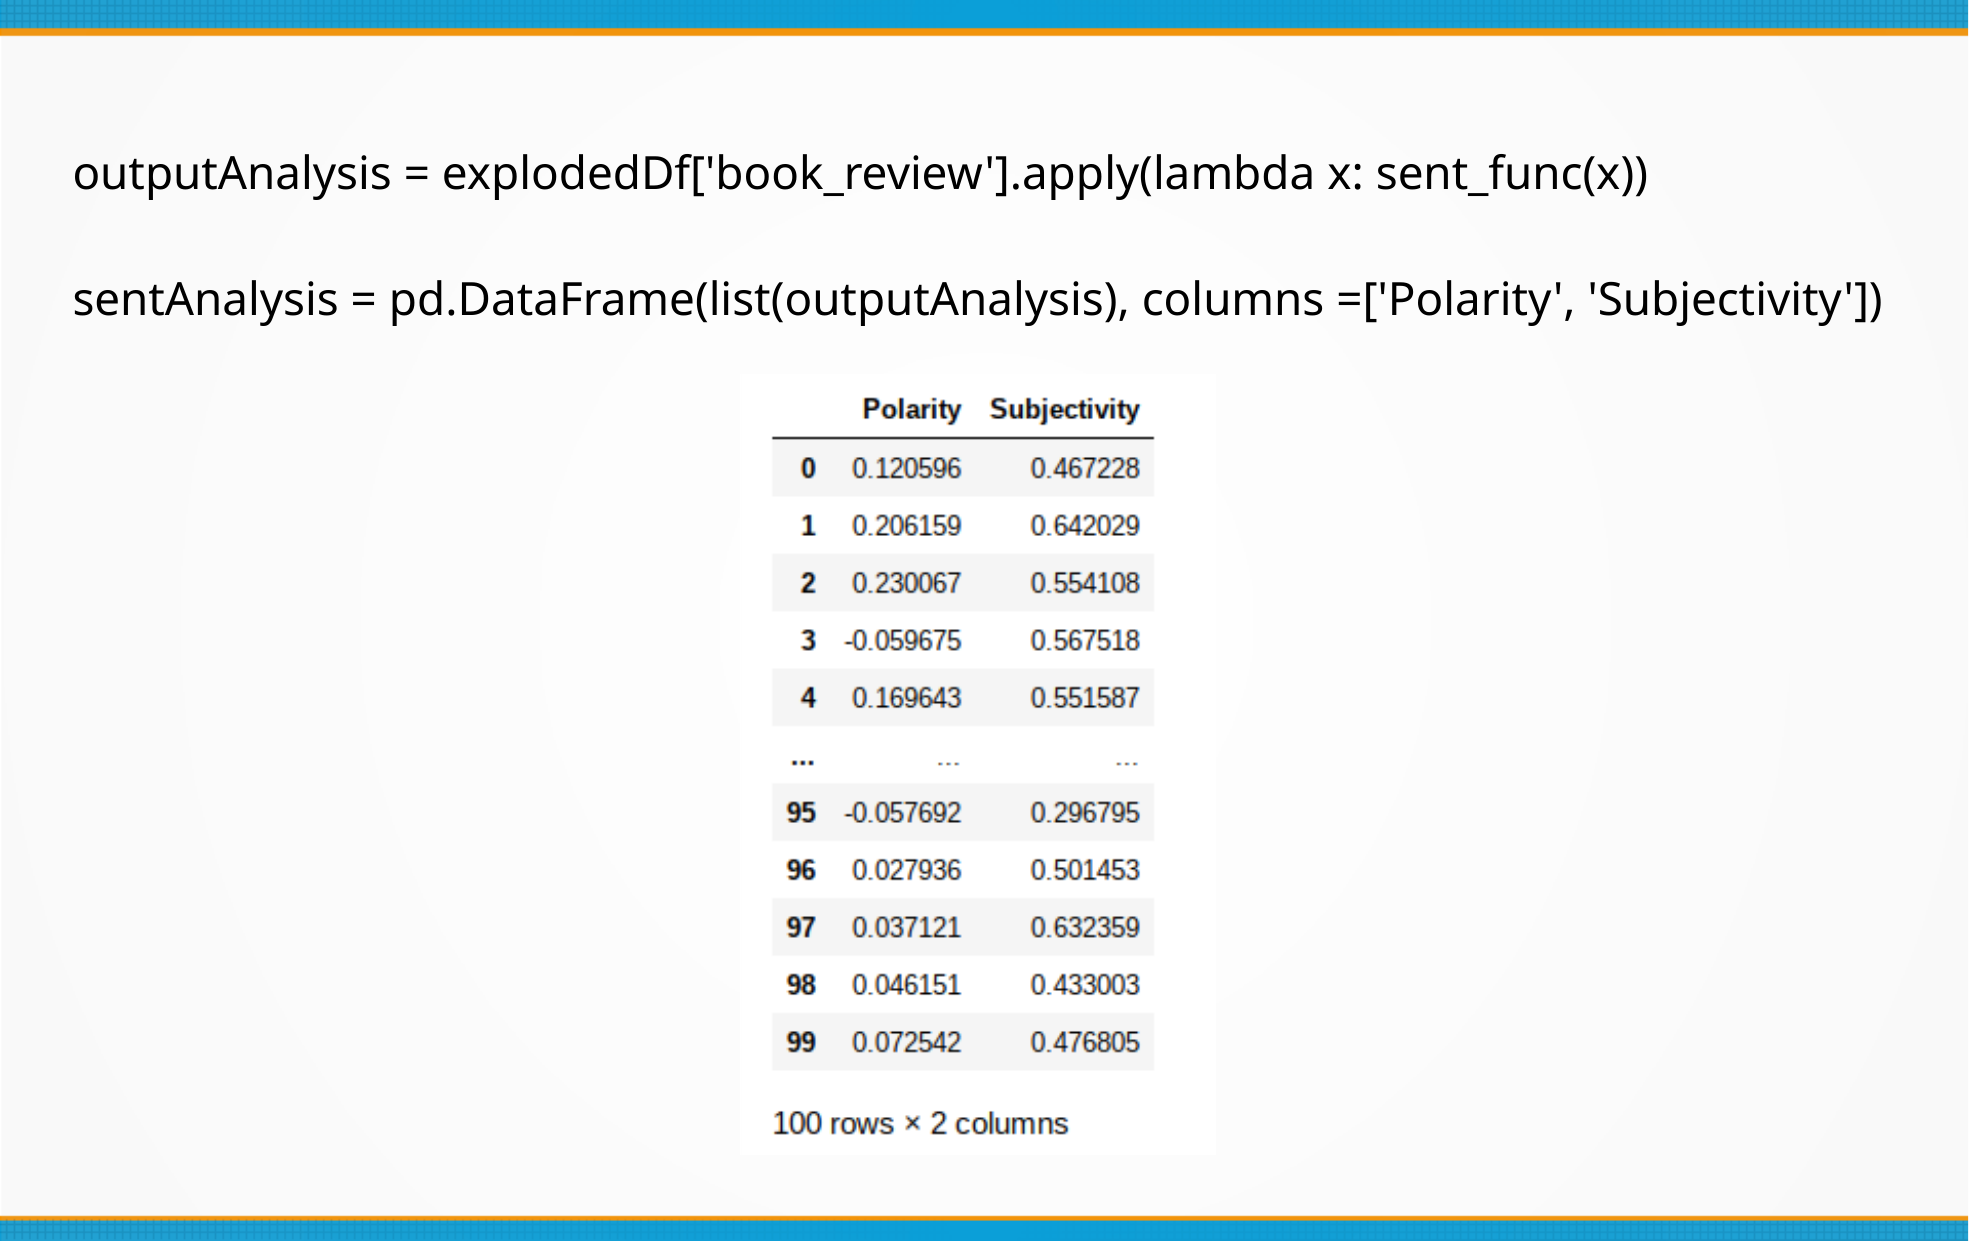

outputAnalysis = explodedDf['book_review'].apply(lambda x: sent_func(x))
sentAnalysis = pd.DataFrame(list(outputAnalysis), columns =['Polarity', 'Subjectivity'])